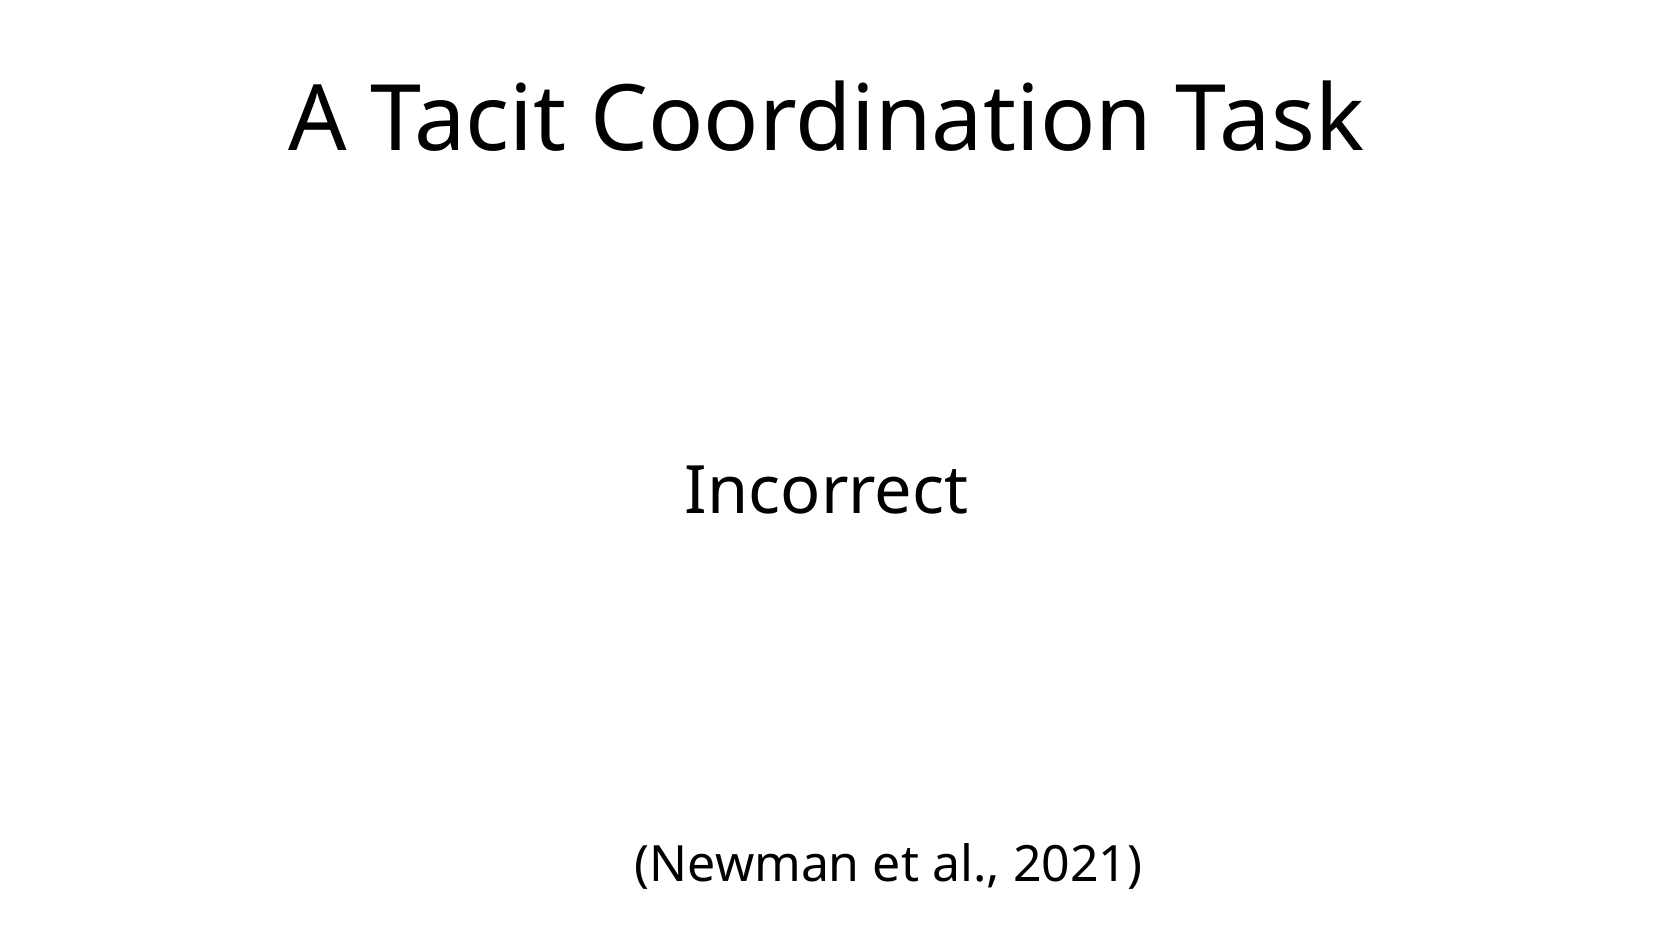

# A Tacit Coordination Task
Incorrect
(Newman et al., 2021)